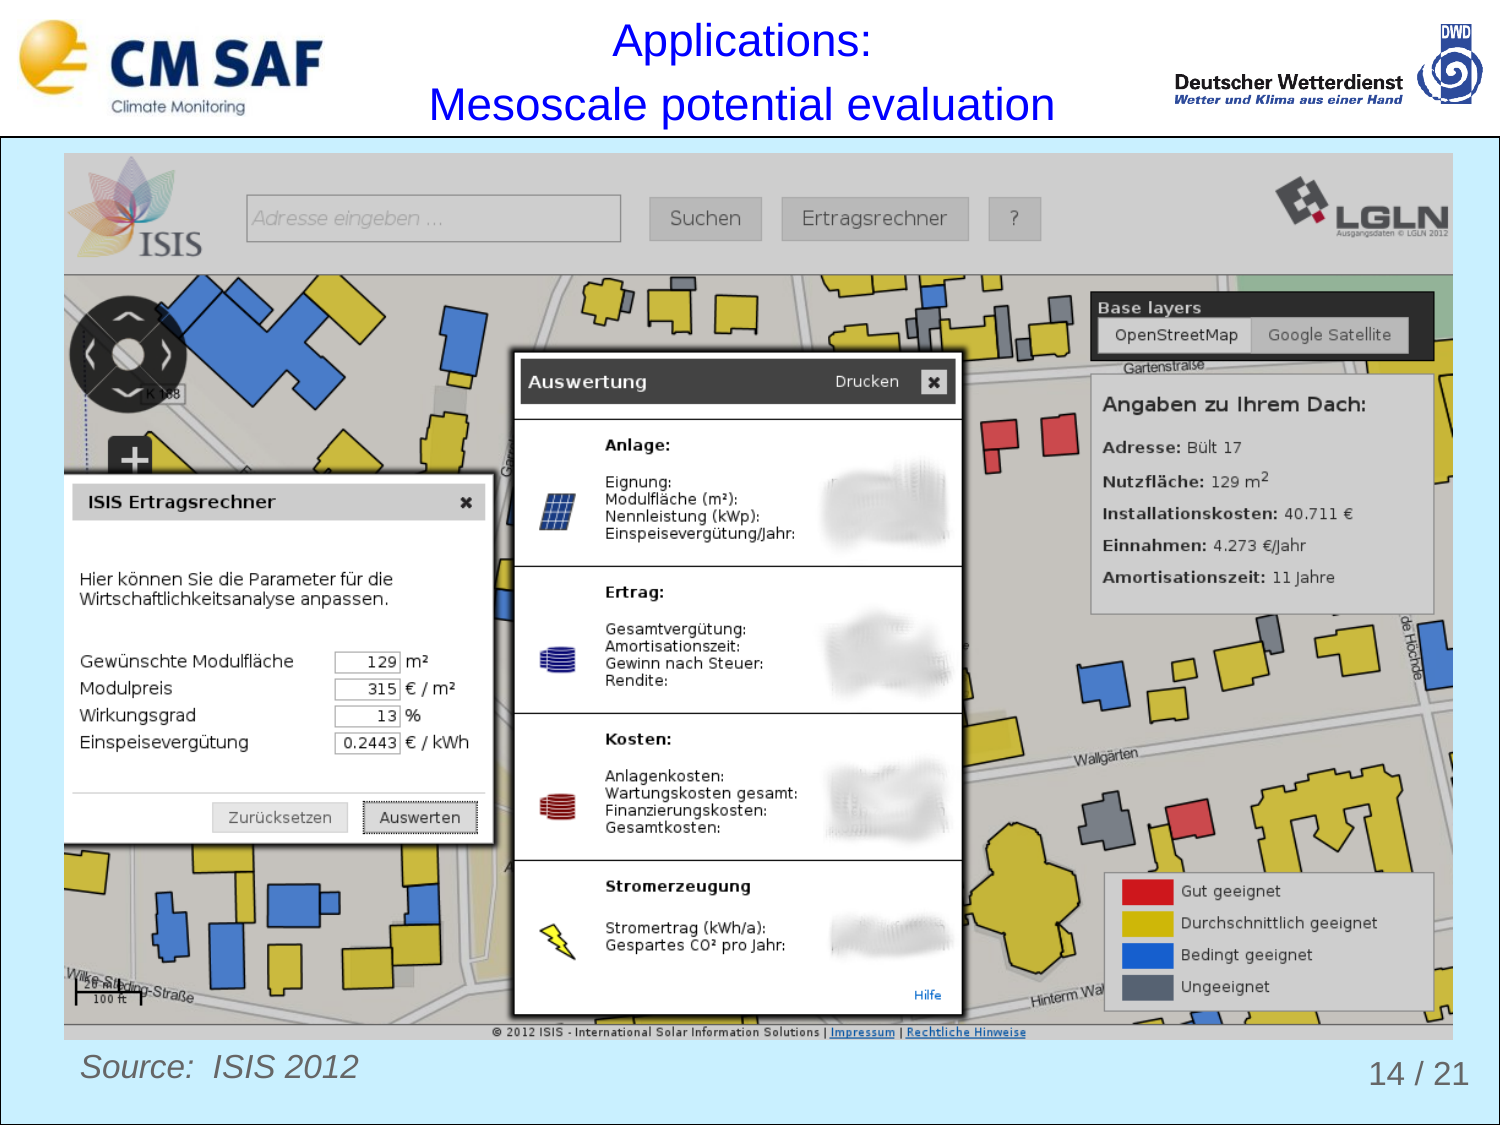

Applications:
Mesoscale potential evaluation
Source: ISIS 2012